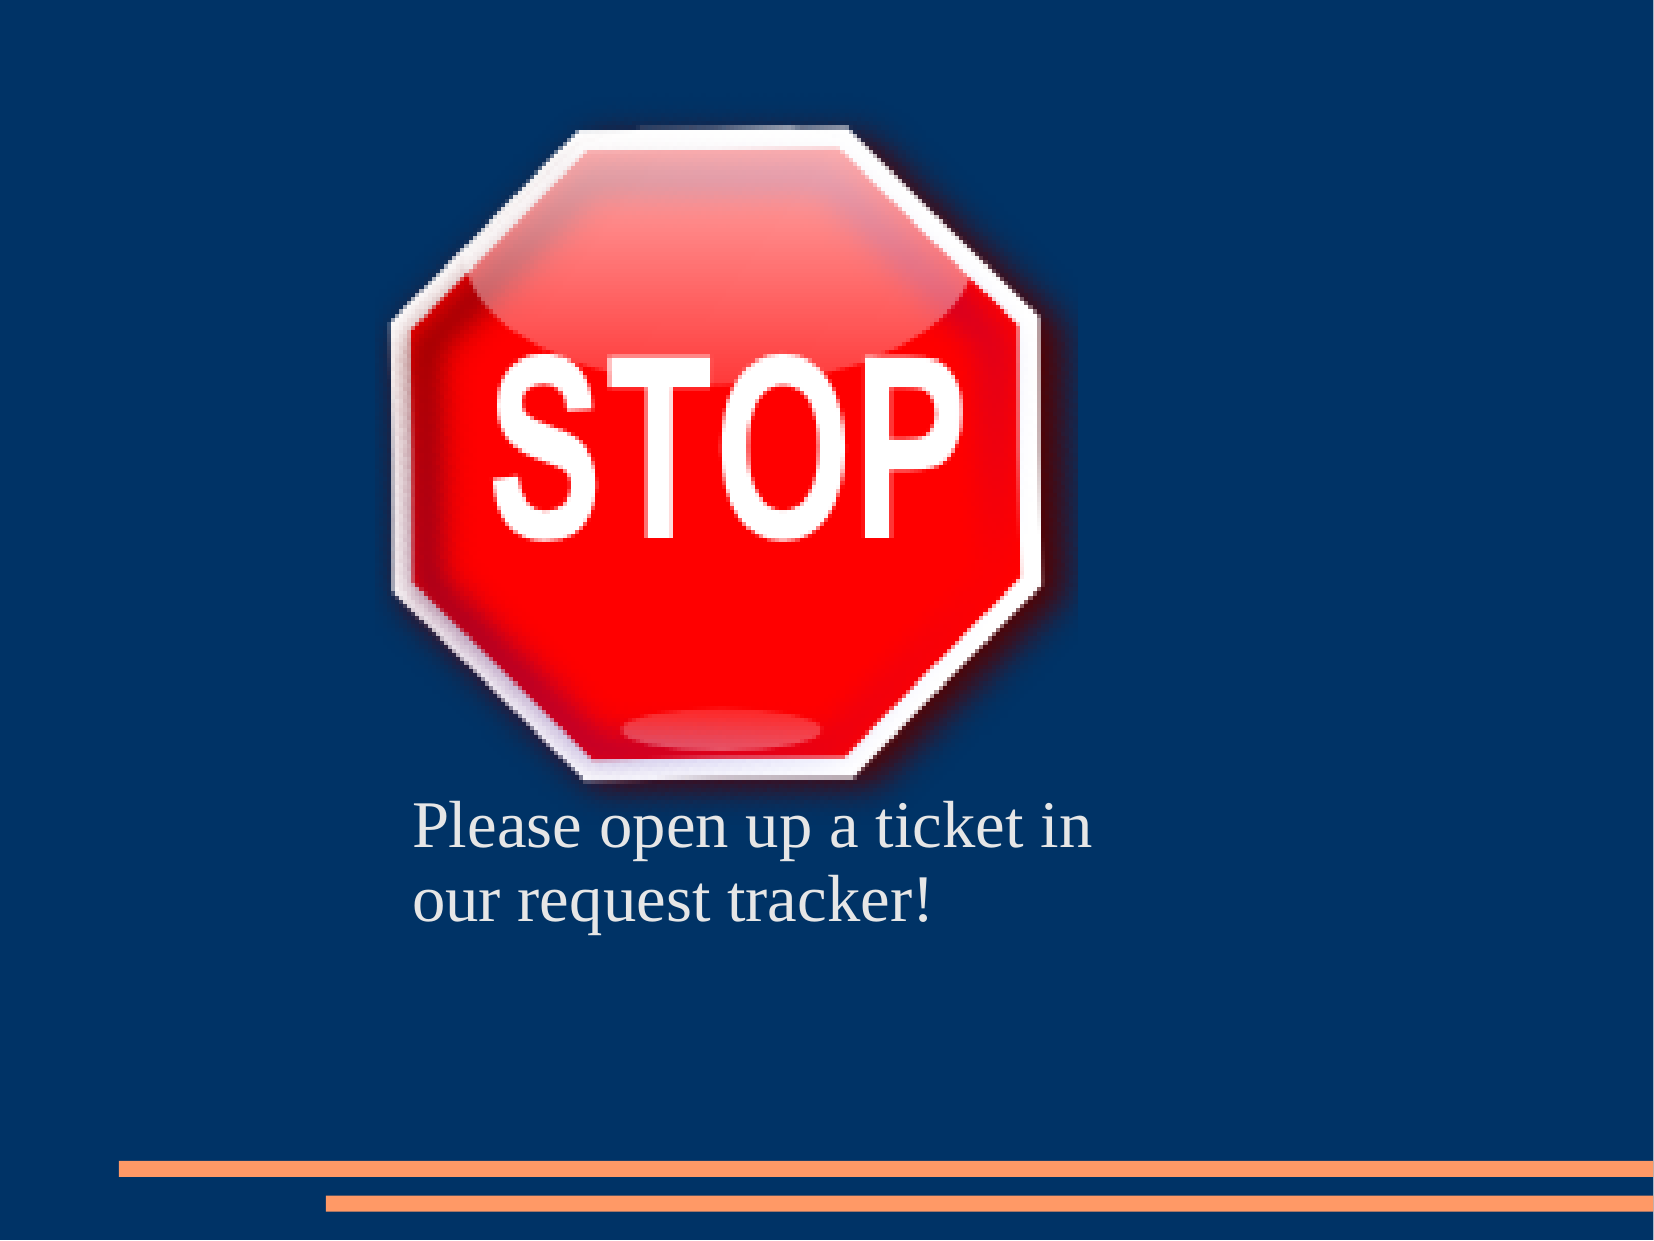

#
Please open up a ticket in our request tracker!